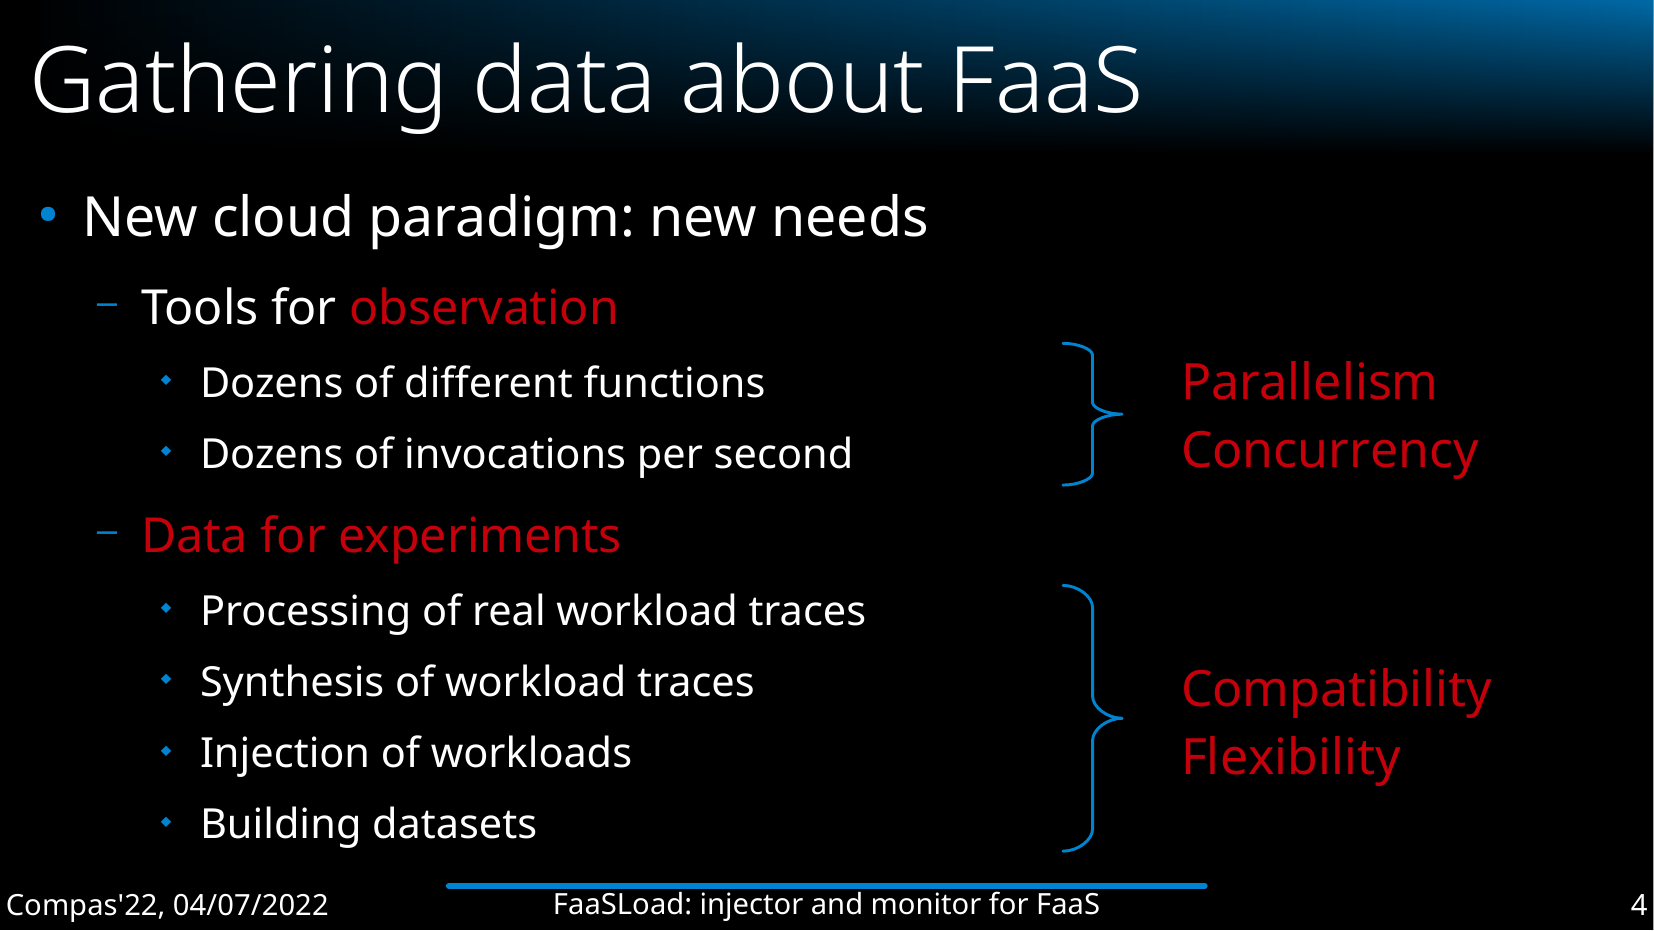

# Gathering data about FaaS
New cloud paradigm: new needs
Tools for observation
Dozens of different functions
Dozens of invocations per second
Data for experiments
Processing of real workload traces
Synthesis of workload traces
Injection of workloads
Building datasets
Parallelism
Concurrency
Compatibility
Flexibility
Compas'22, 04/07/2022
FaaSLoad: injector and monitor for FaaS
4